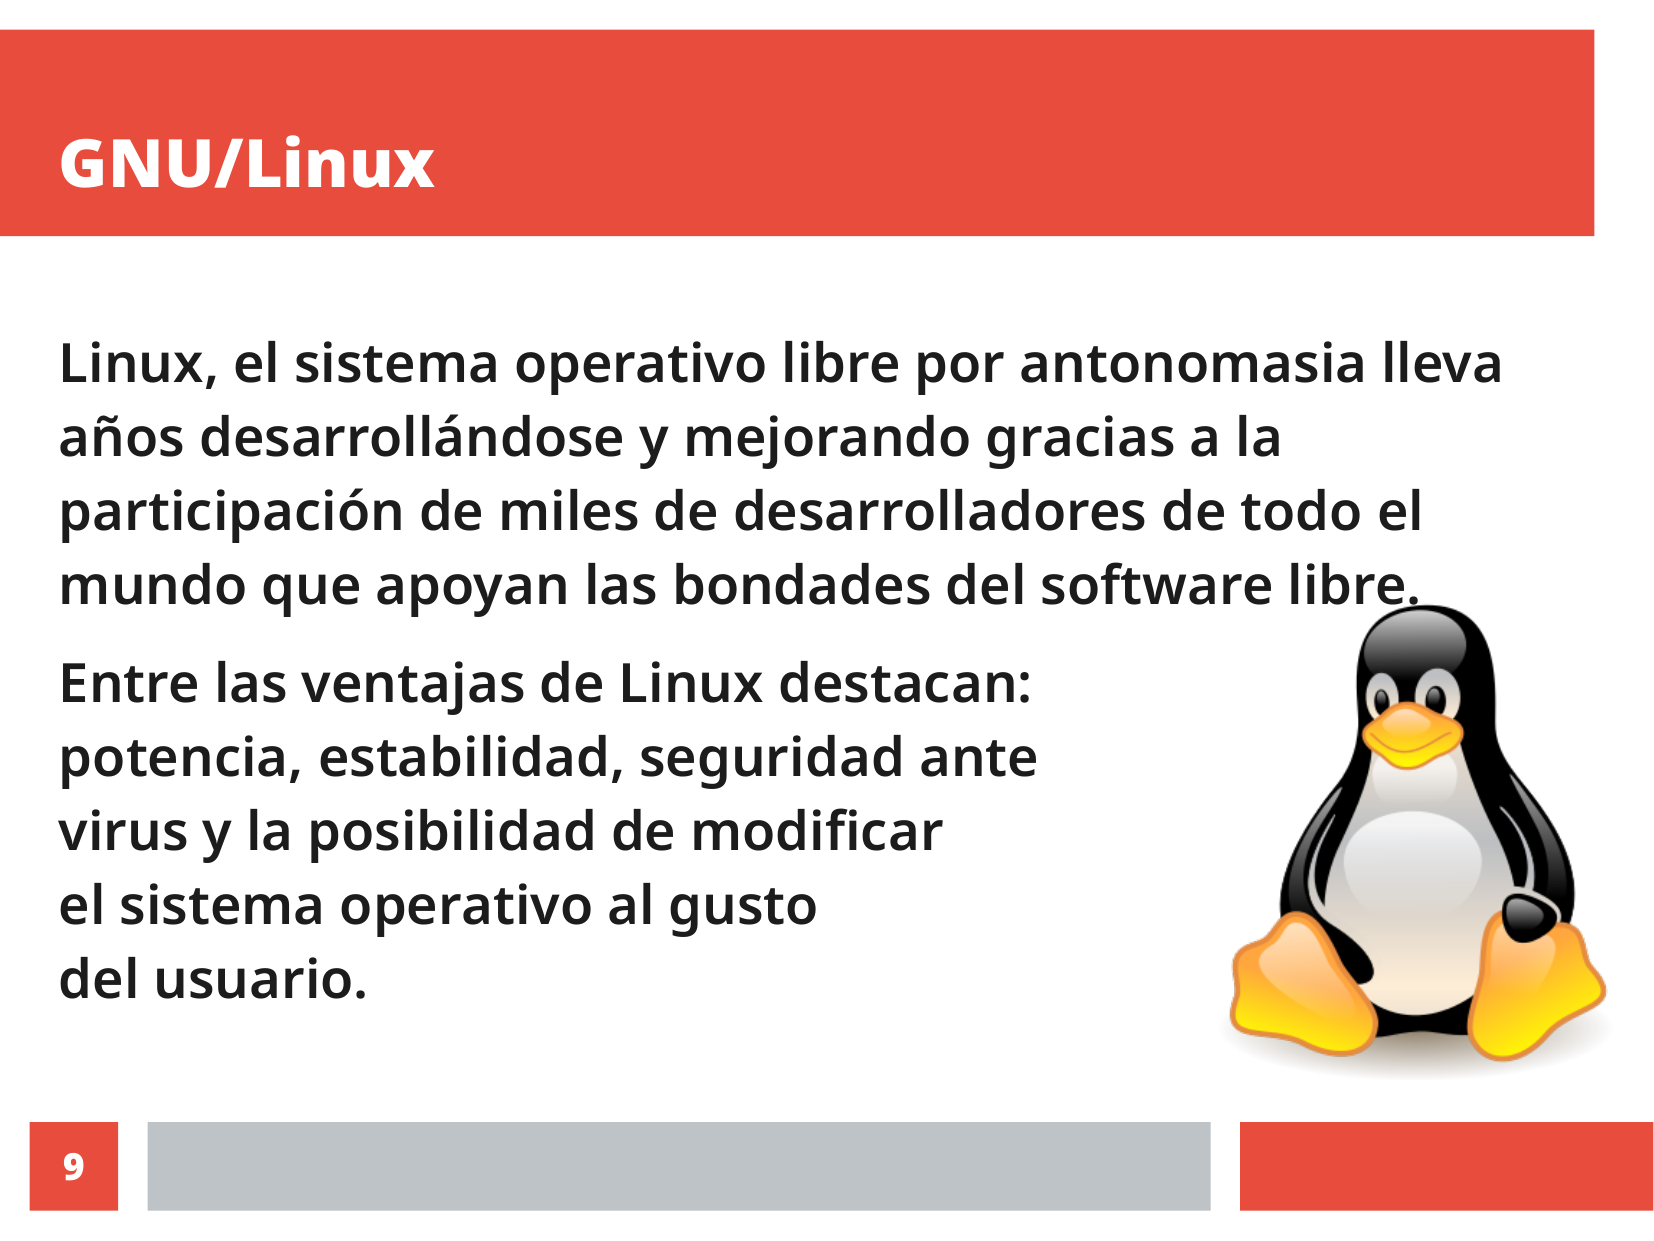

# GNU/Linux
Linux, el sistema operativo libre por antonomasia lleva años desarrollándose y mejorando gracias a la participación de miles de desarrolladores de todo el mundo que apoyan las bondades del software libre.
Entre las ventajas de Linux destacan:
potencia, estabilidad, seguridad ante
virus y la posibilidad de modificar
el sistema operativo al gusto
del usuario.
9